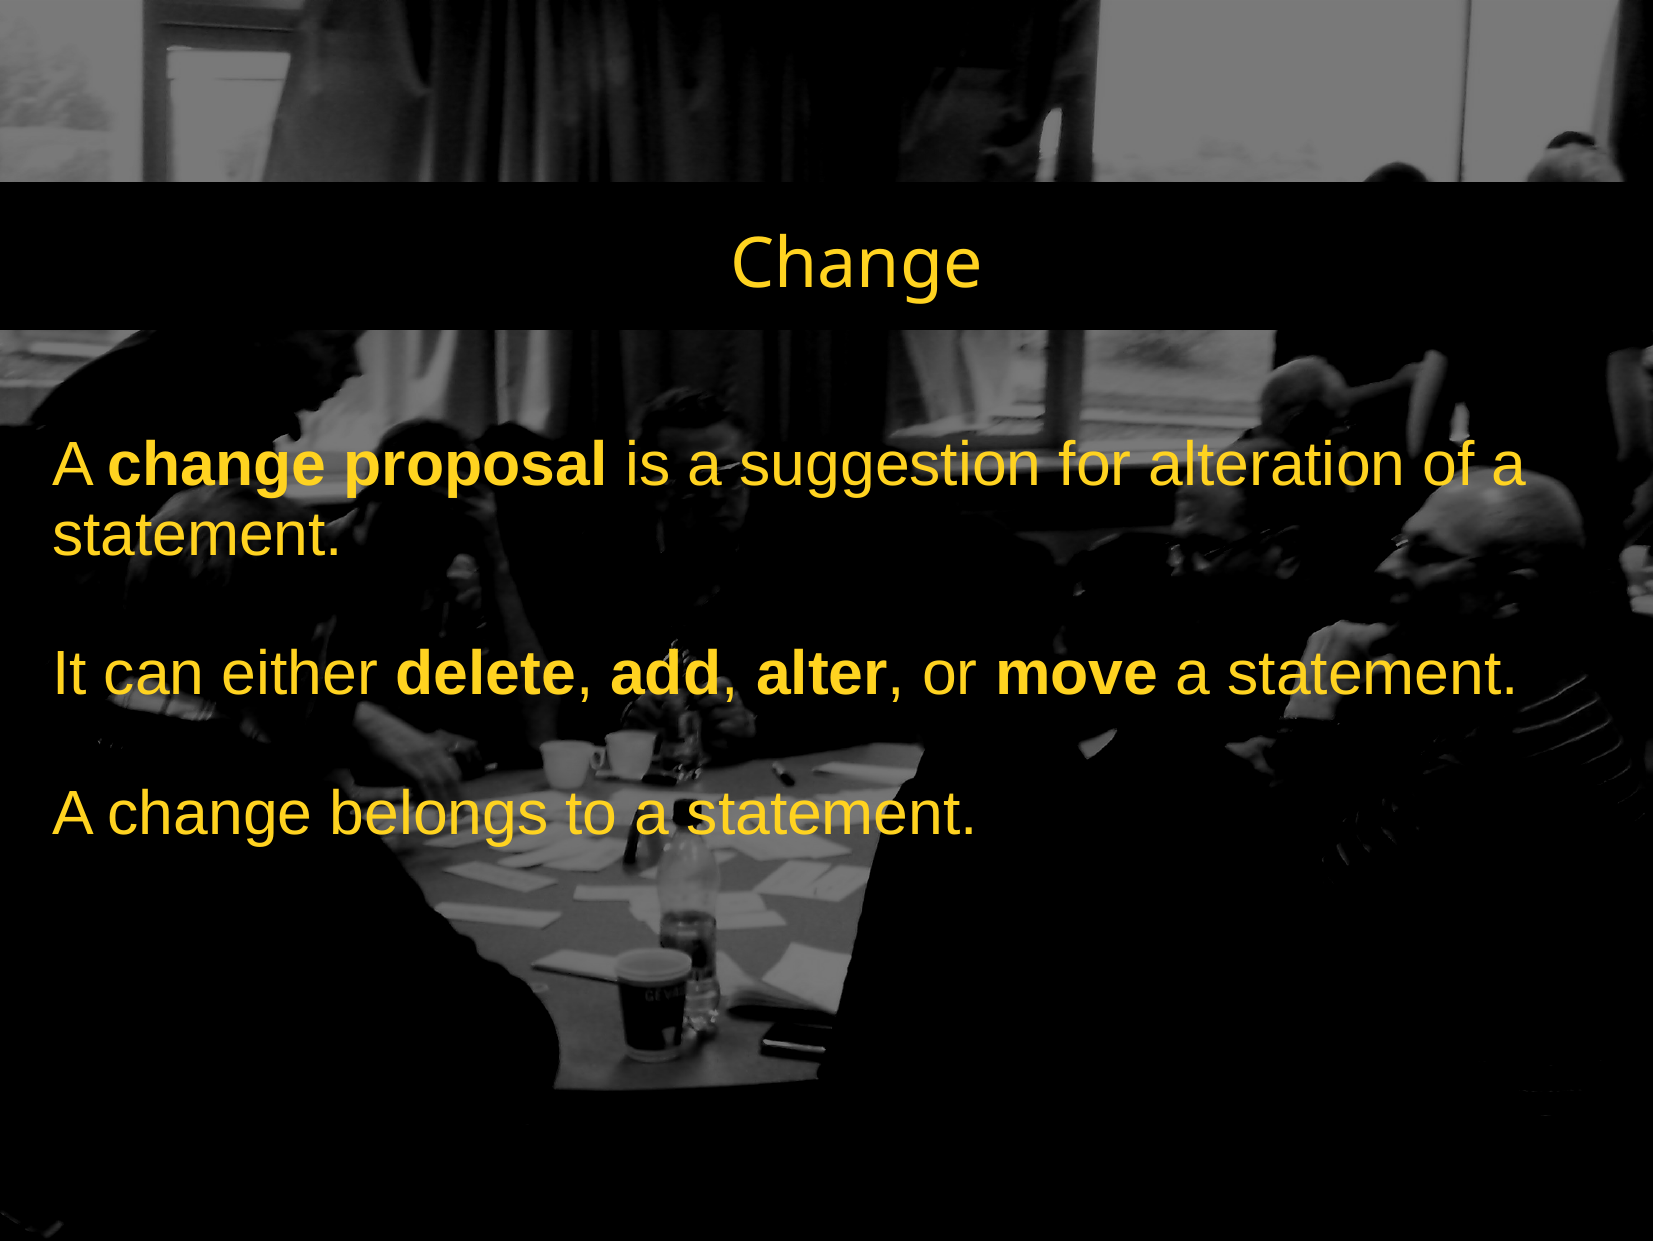

# Change
A change proposal is a suggestion for alteration of a statement.
It can either delete, add, alter, or move a statement.
A change belongs to a statement.